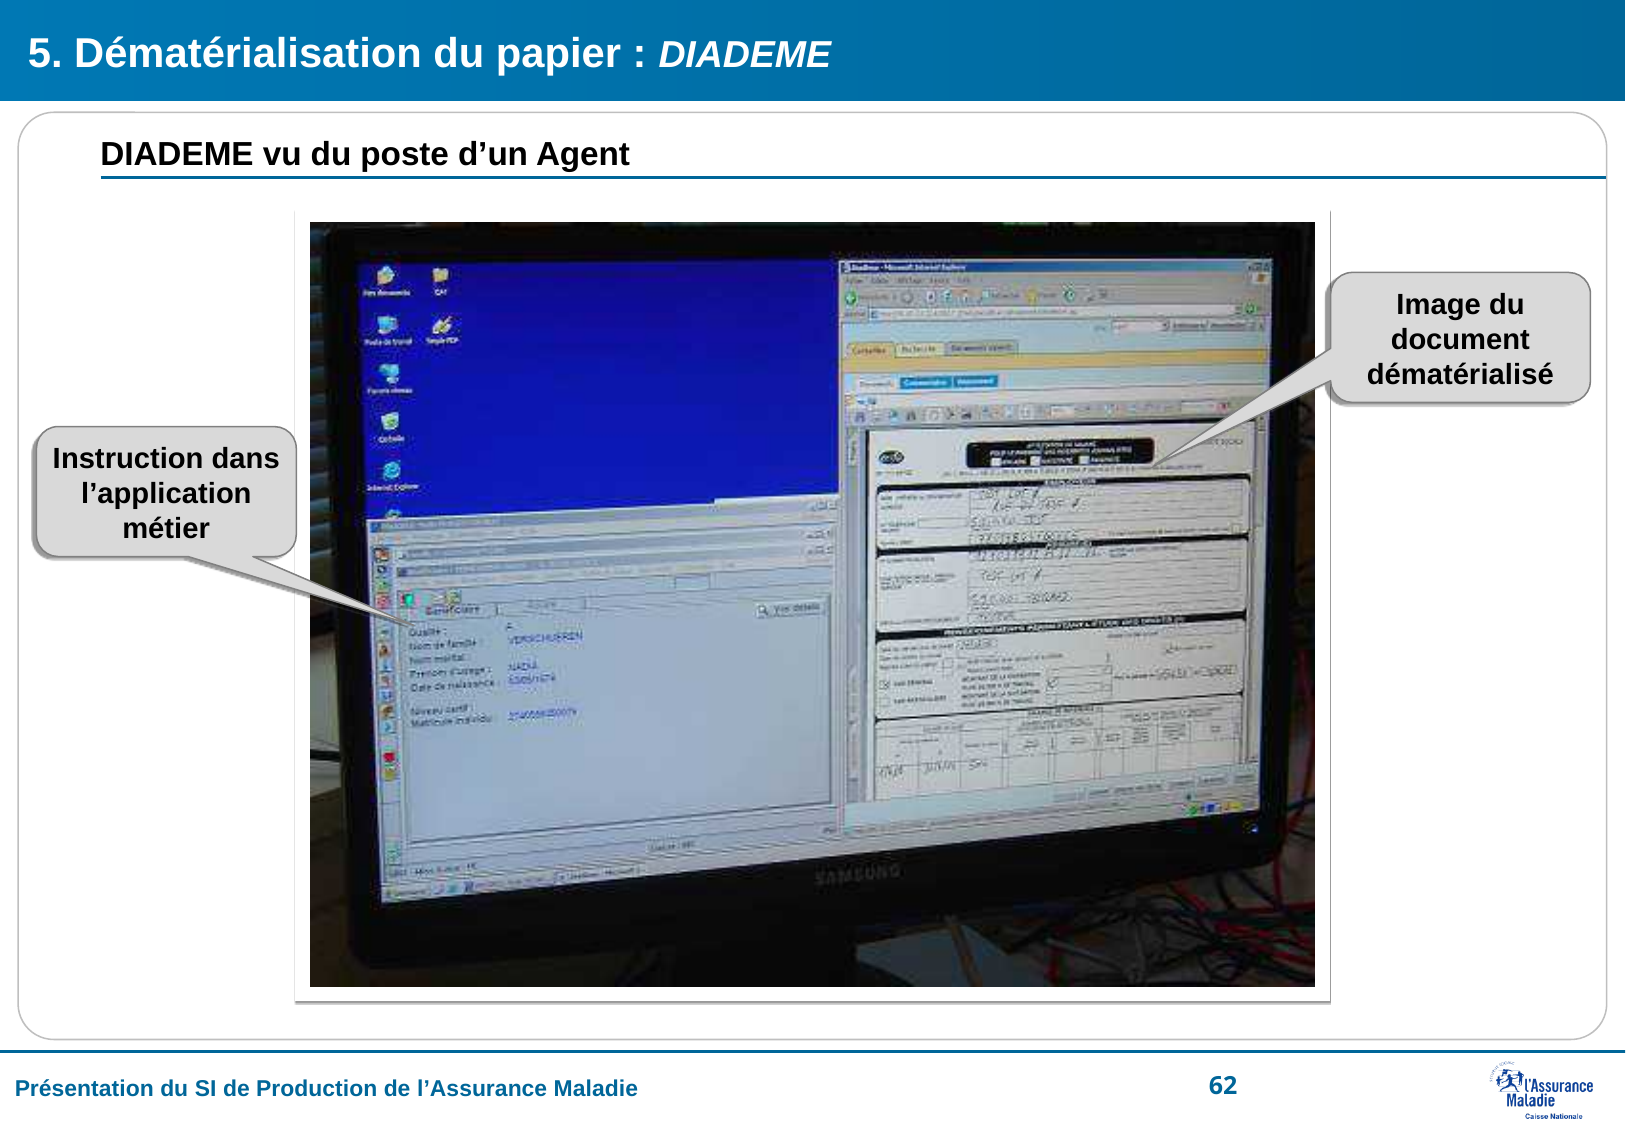

# 5. Dématérialisation du papier : DIADEME
DIADEME vu du poste d’un Agent
Image du document dématérialisé
Instruction dans l’application métier